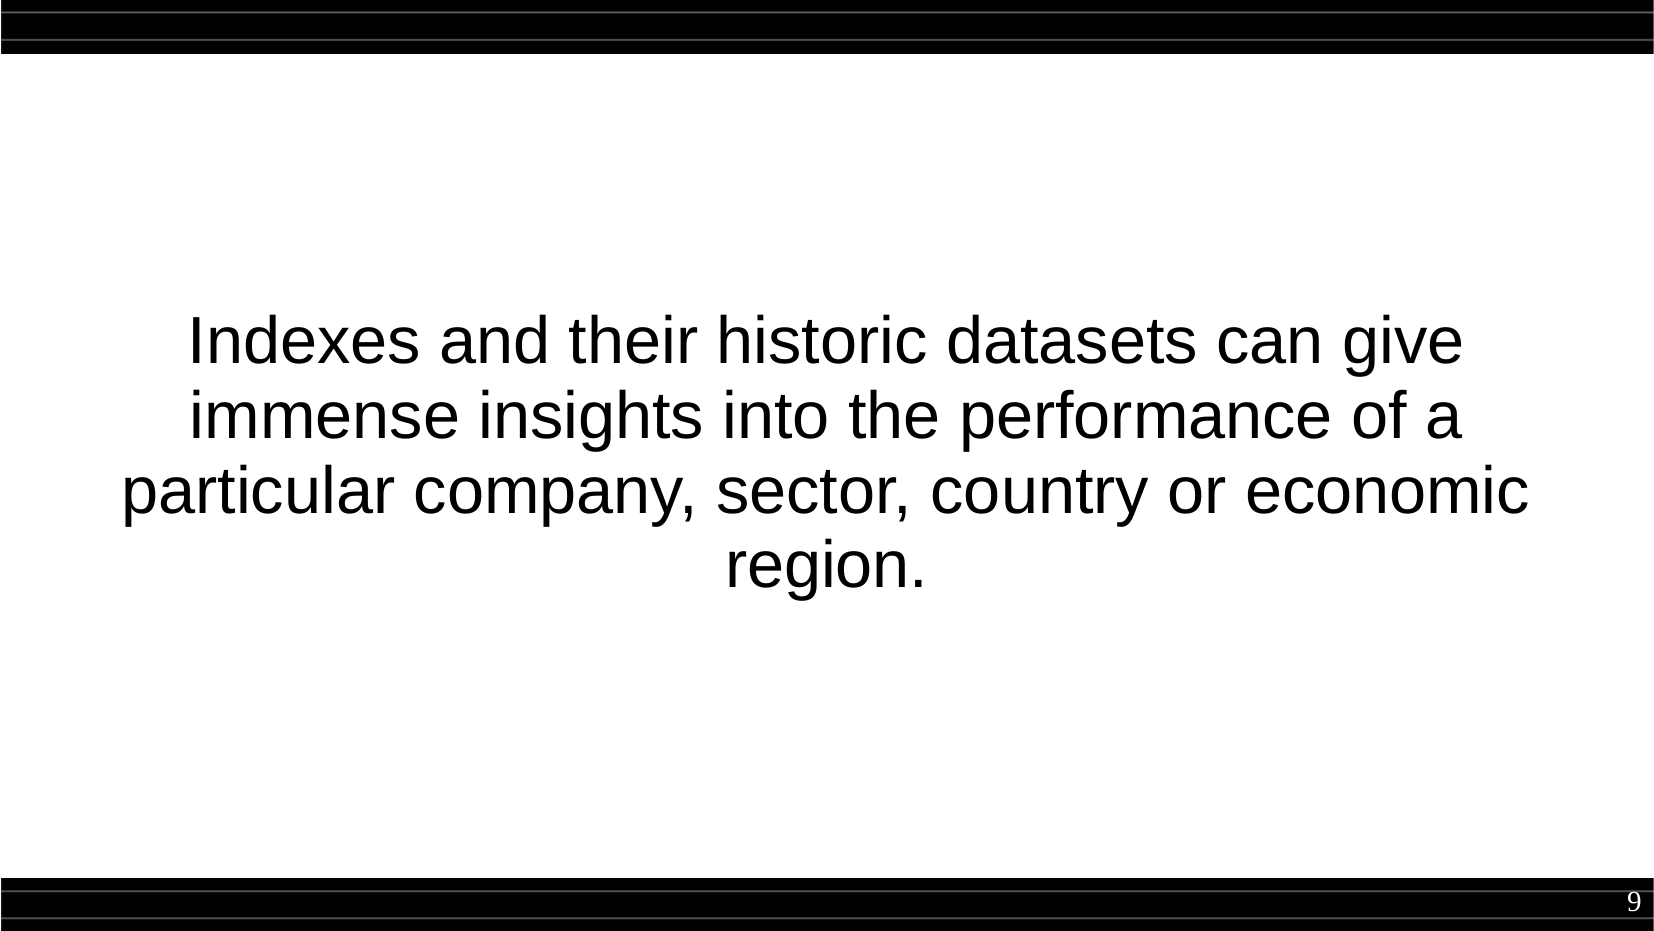

# Indexes and their historic datasets can give immense insights into the performance of a particular company, sector, country or economic region.